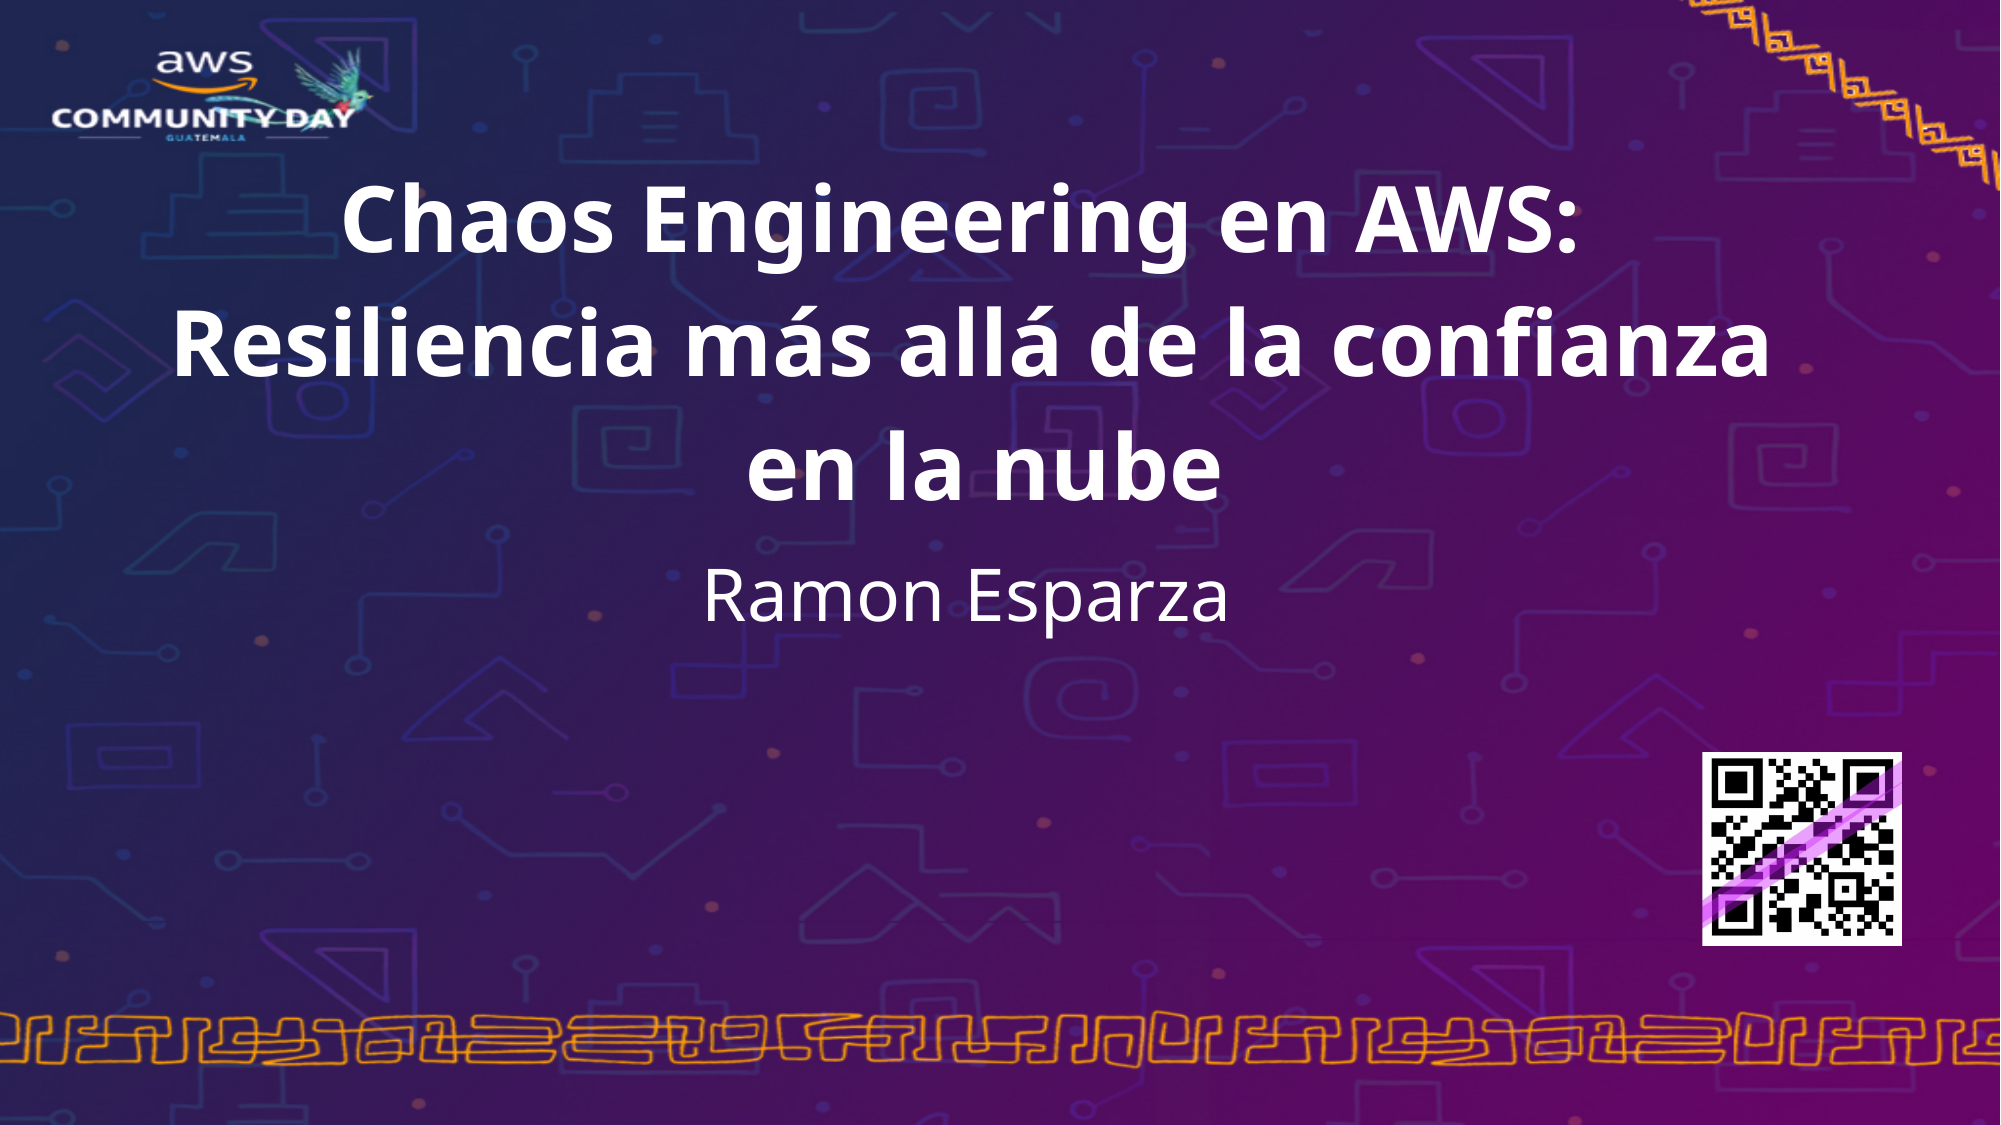

Chaos Engineering en AWS:
Resiliencia más allá de la confianza
 en la nube
Ramon Esparza